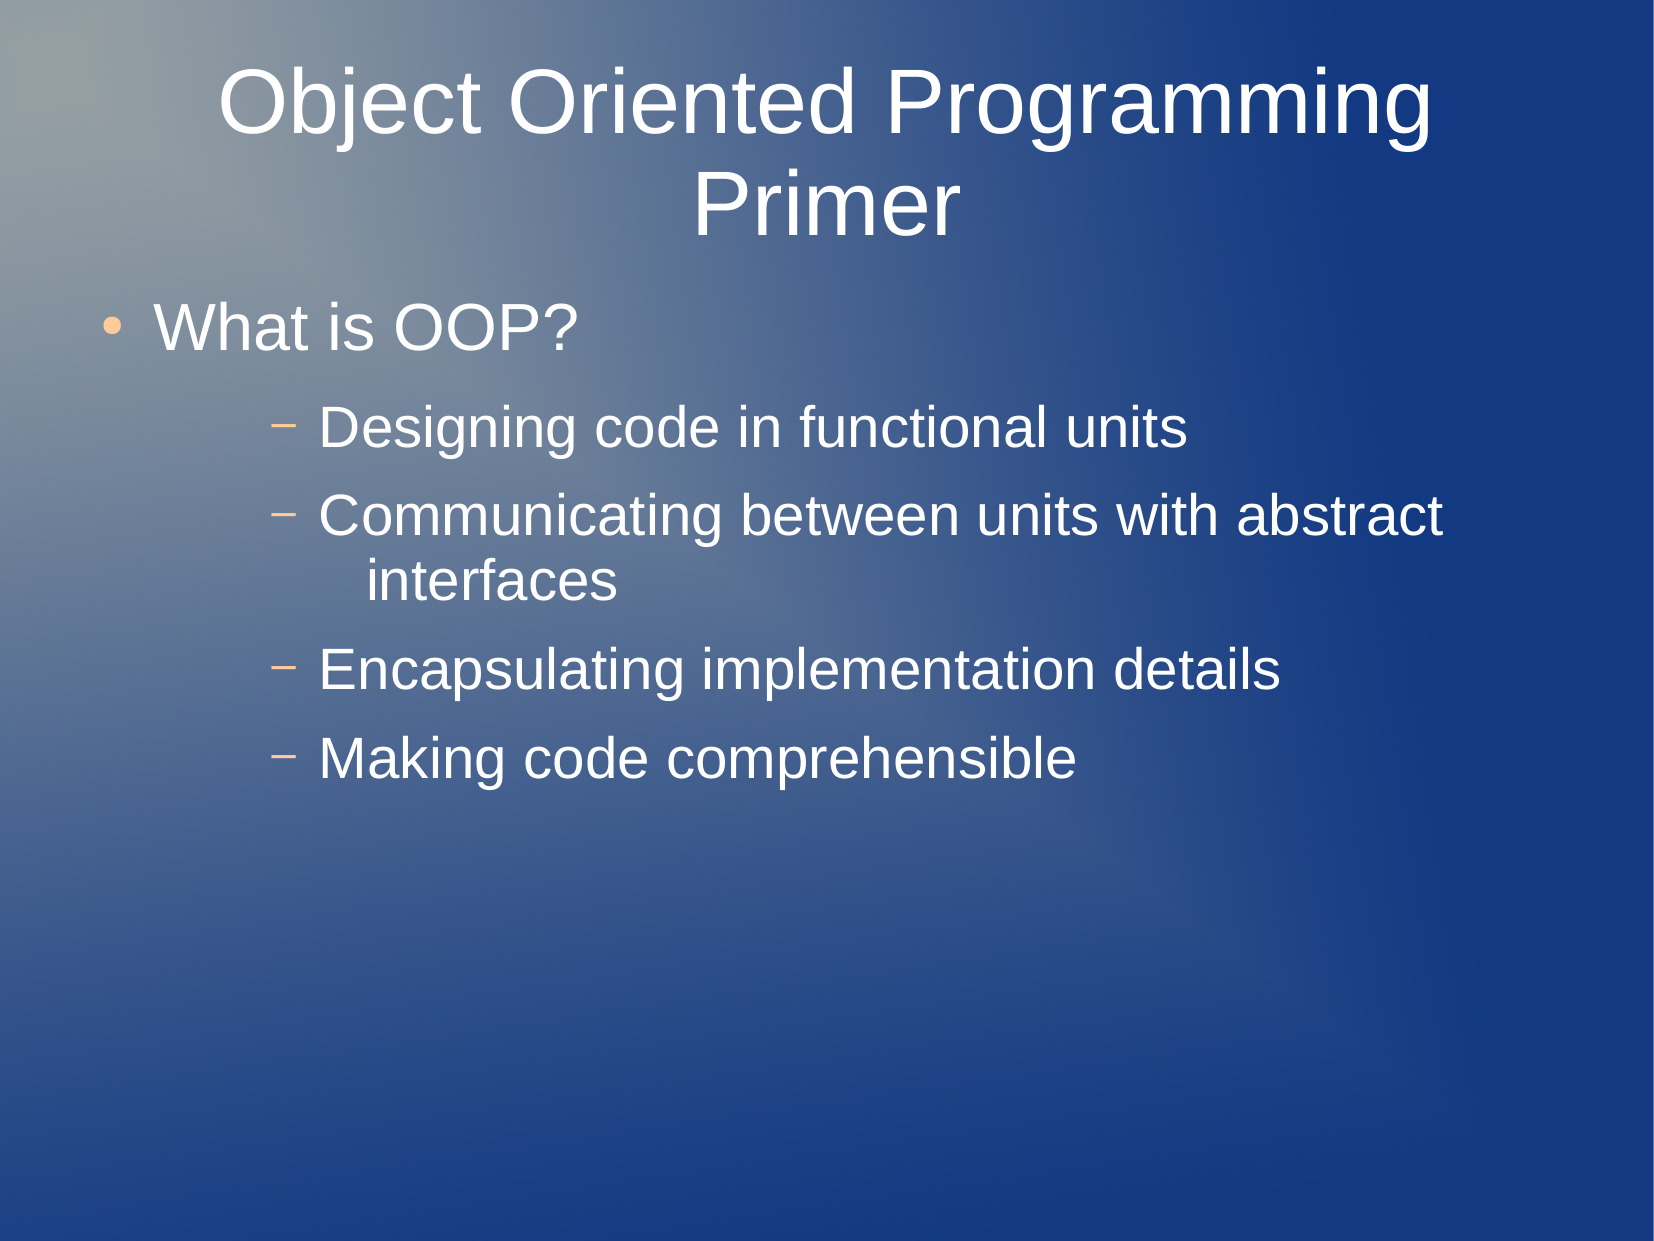

# Object Oriented Programming Primer
What is OOP?
Designing code in functional units
Communicating between units with abstract interfaces
Encapsulating implementation details
Making code comprehensible